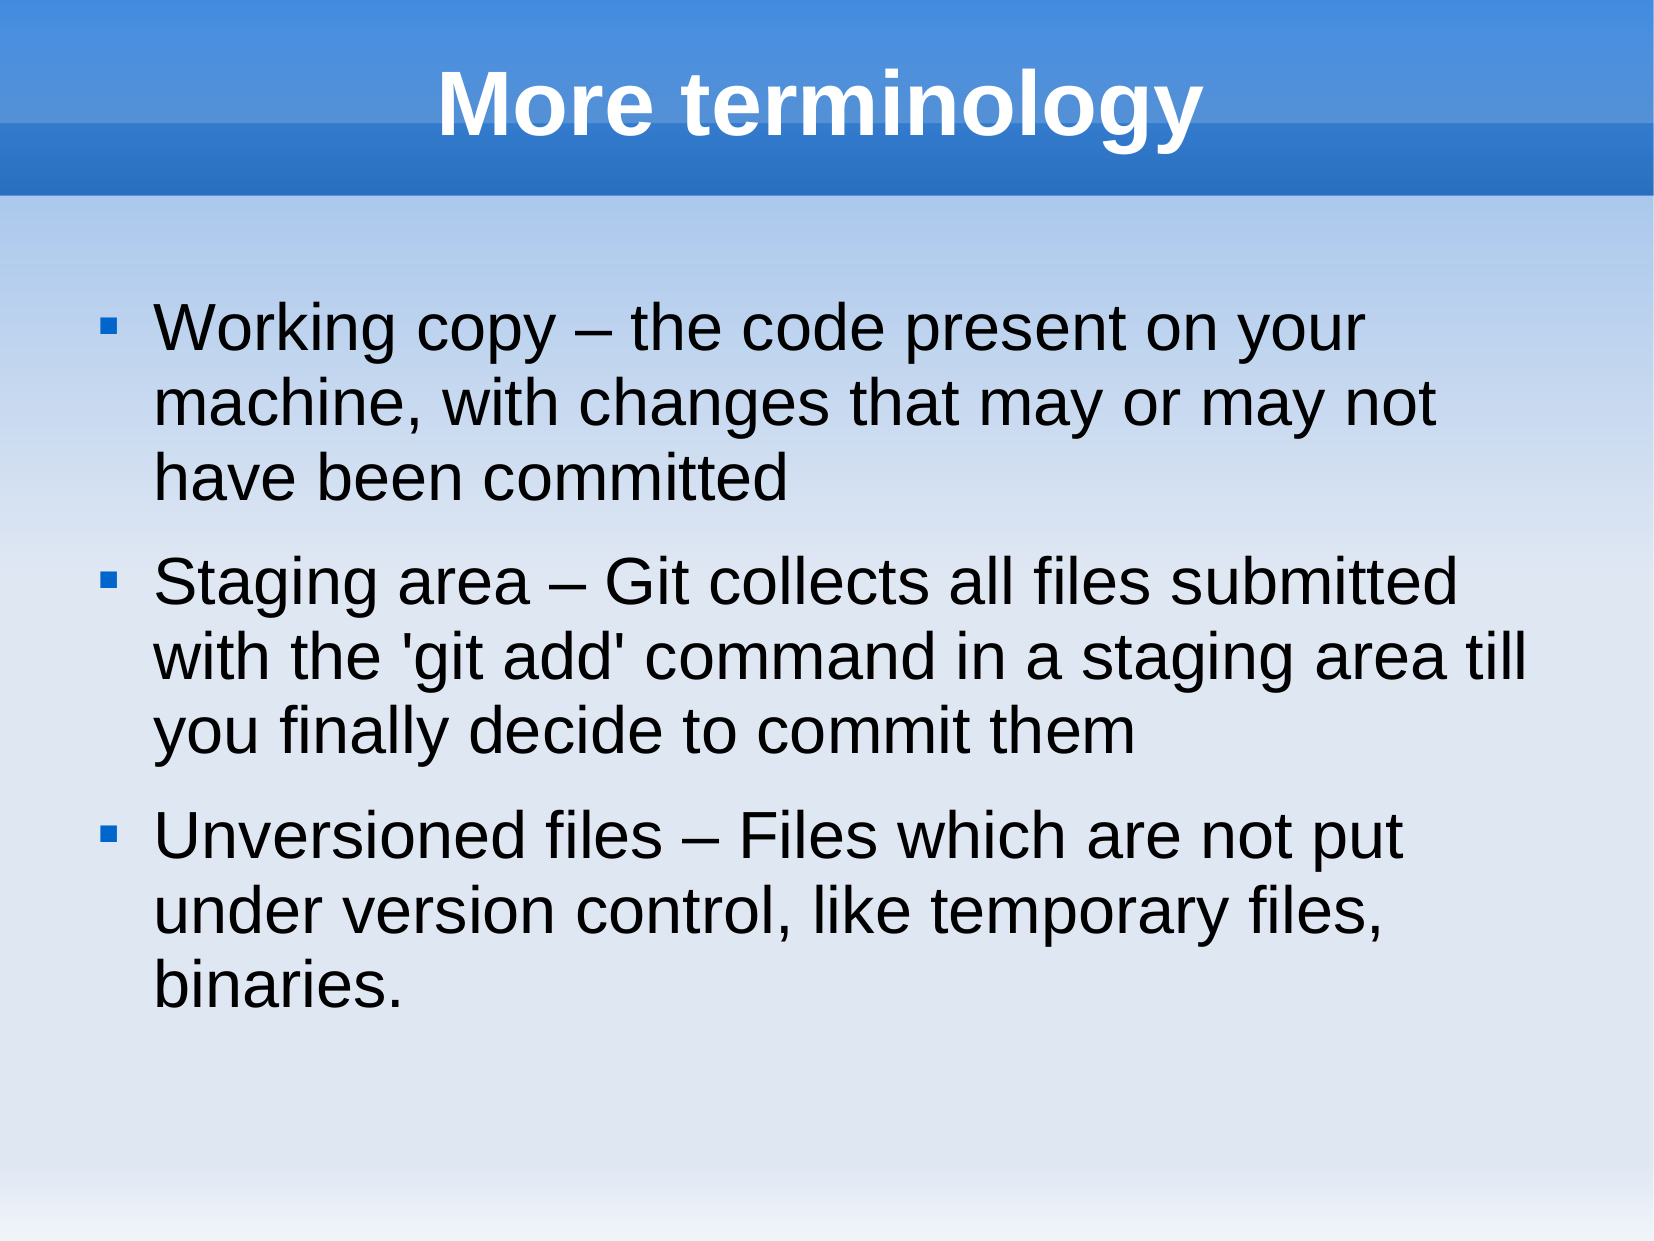

# More terminology
Working copy – the code present on your machine, with changes that may or may not have been committed
Staging area – Git collects all files submitted with the 'git add' command in a staging area till you finally decide to commit them
Unversioned files – Files which are not put under version control, like temporary files, binaries.